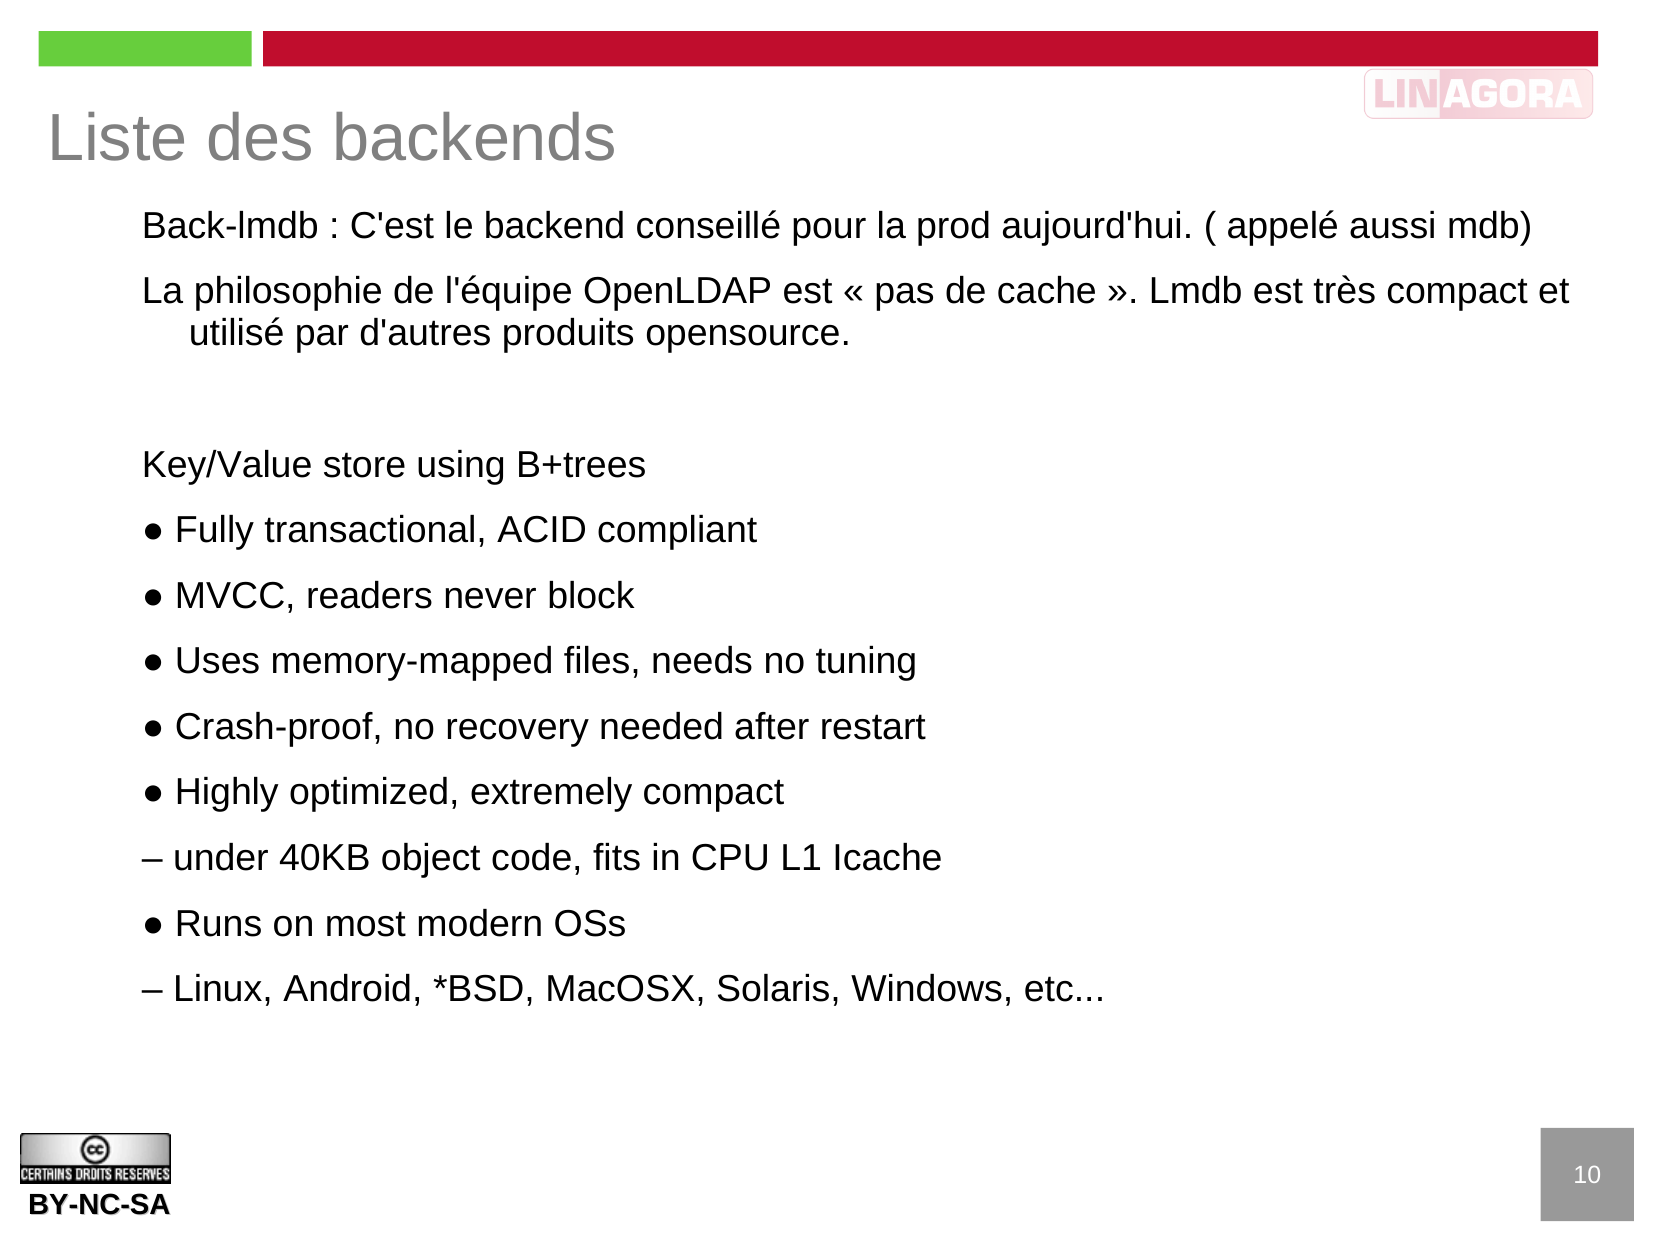

# Liste des backends
Back-lmdb : C'est le backend conseillé pour la prod aujourd'hui. ( appelé aussi mdb)
La philosophie de l'équipe OpenLDAP est « pas de cache ». Lmdb est très compact et utilisé par d'autres produits opensource.
Key/Value store using B+trees
● Fully transactional, ACID compliant
● MVCC, readers never block
● Uses memory-mapped files, needs no tuning
● Crash-proof, no recovery needed after restart
● Highly optimized, extremely compact
– under 40KB object code, fits in CPU L1 Icache
● Runs on most modern OSs
– Linux, Android, *BSD, MacOSX, Solaris, Windows, etc...